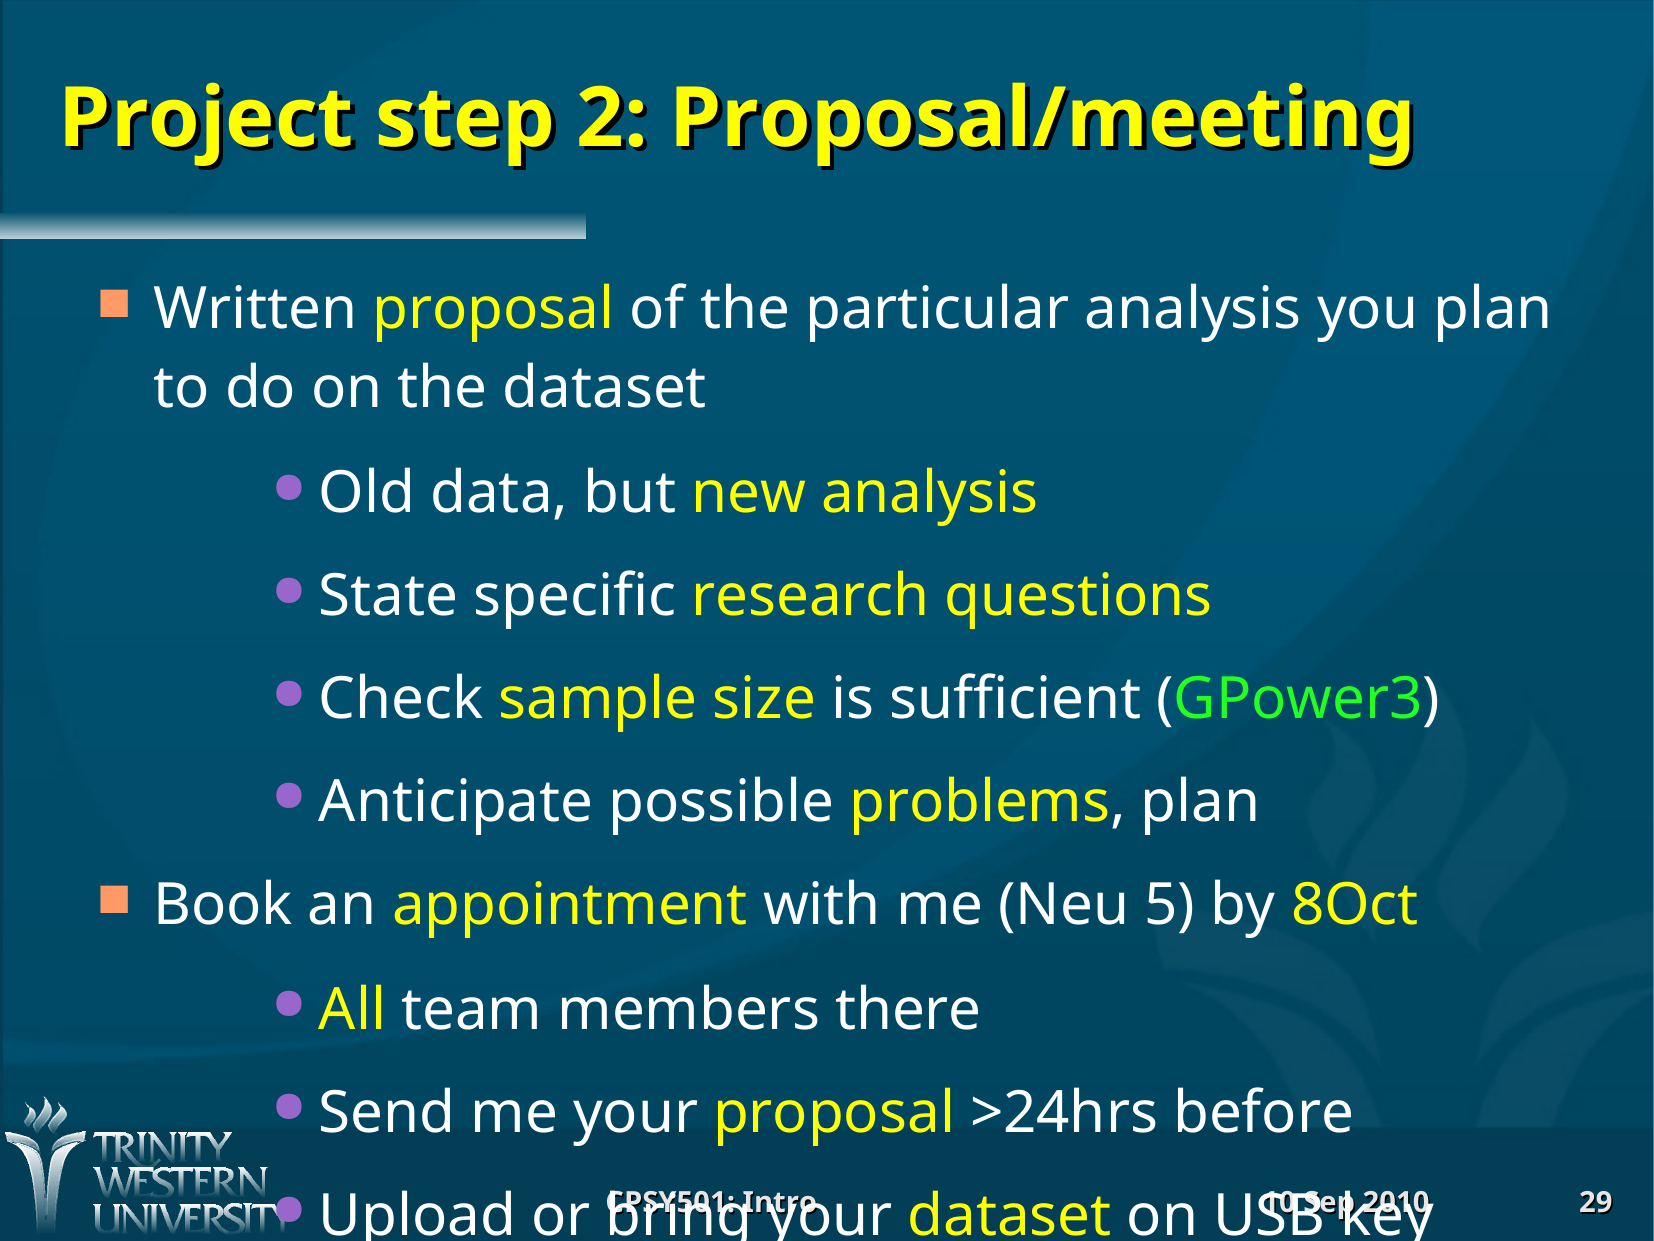

# Project step 2: Proposal/meeting
Written proposal of the particular analysis you plan to do on the dataset
Old data, but new analysis
State specific research questions
Check sample size is sufficient (GPower3)
Anticipate possible problems, plan
Book an appointment with me (Neu 5) by 8Oct
All team members there
Send me your proposal >24hrs before
Upload or bring your dataset on USB key
CPSY501: Intro
10 Sep 2010
29